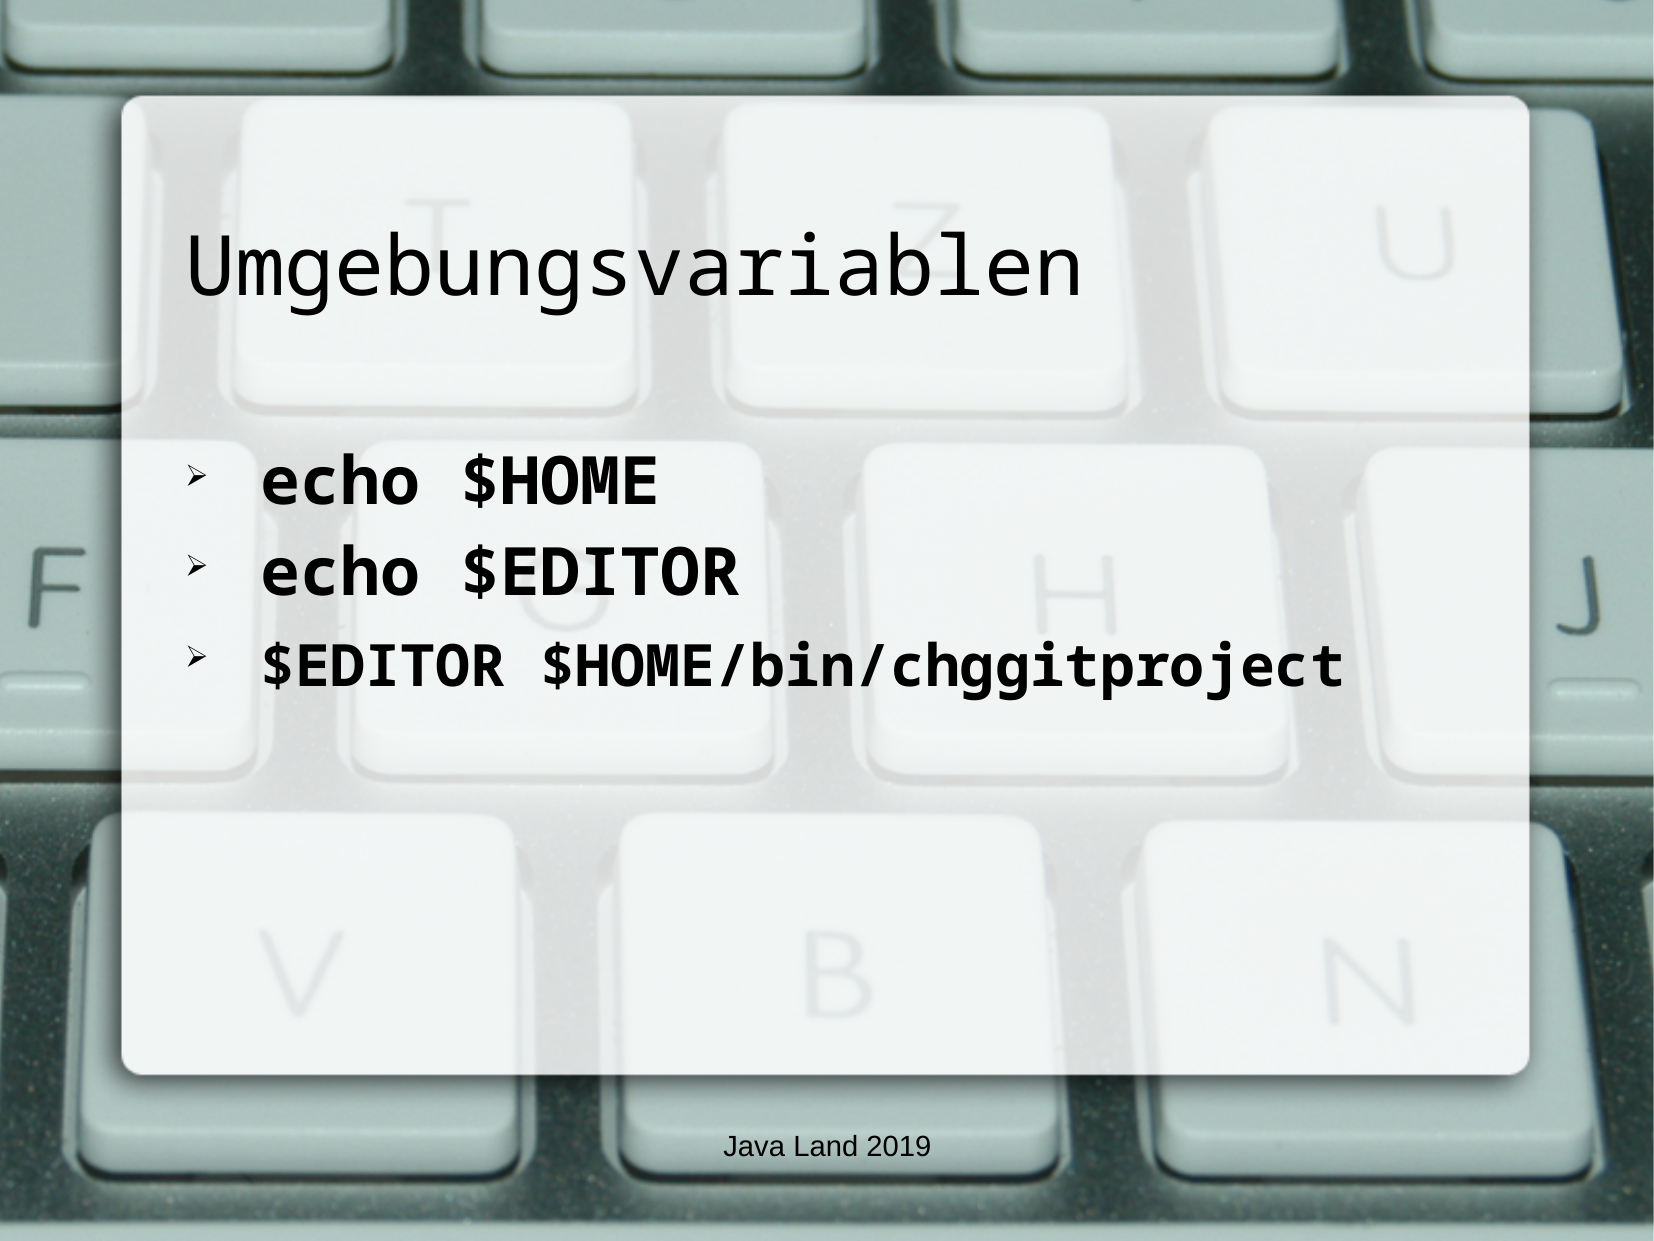

#
Umgebungsvariablen
 echo $HOME
 echo $EDITOR
 $EDITOR $HOME/bin/chggitproject